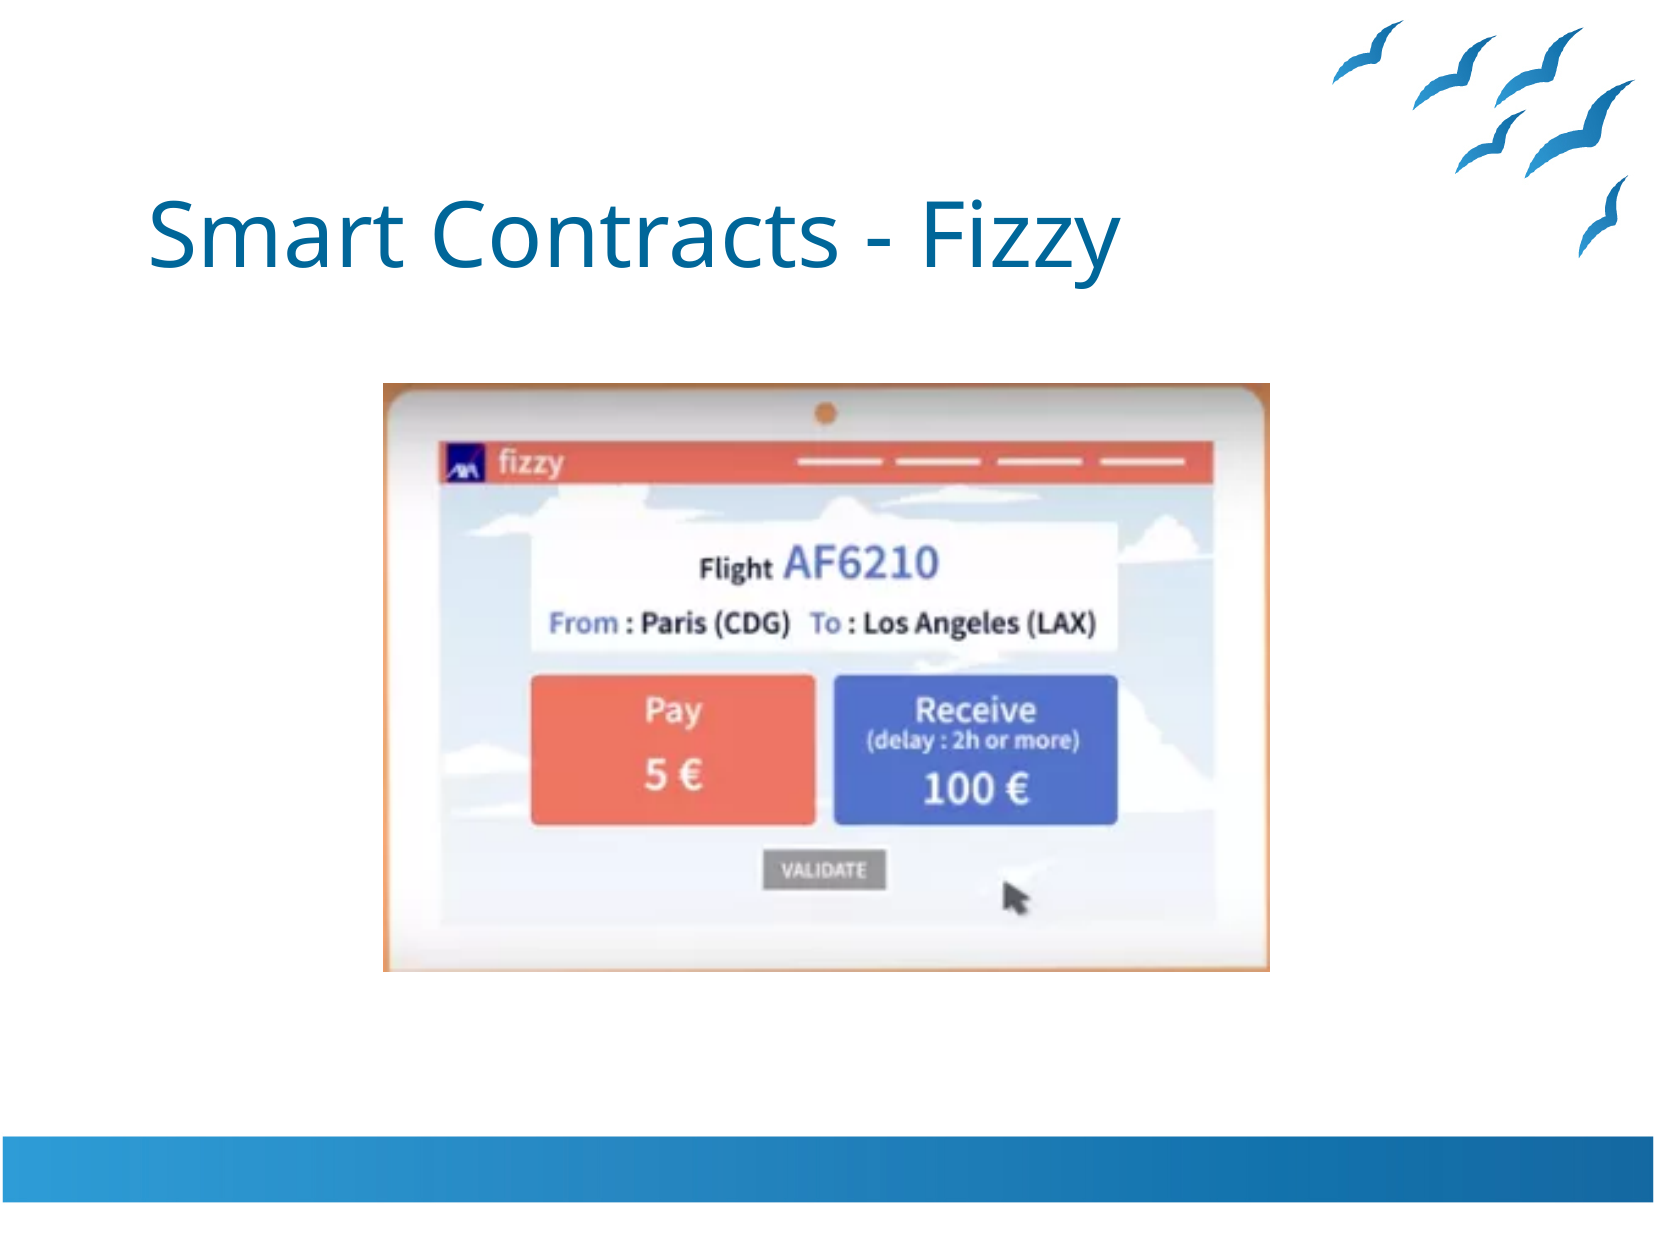

# Smart Contracts - Fizzy
if event():
 execute()